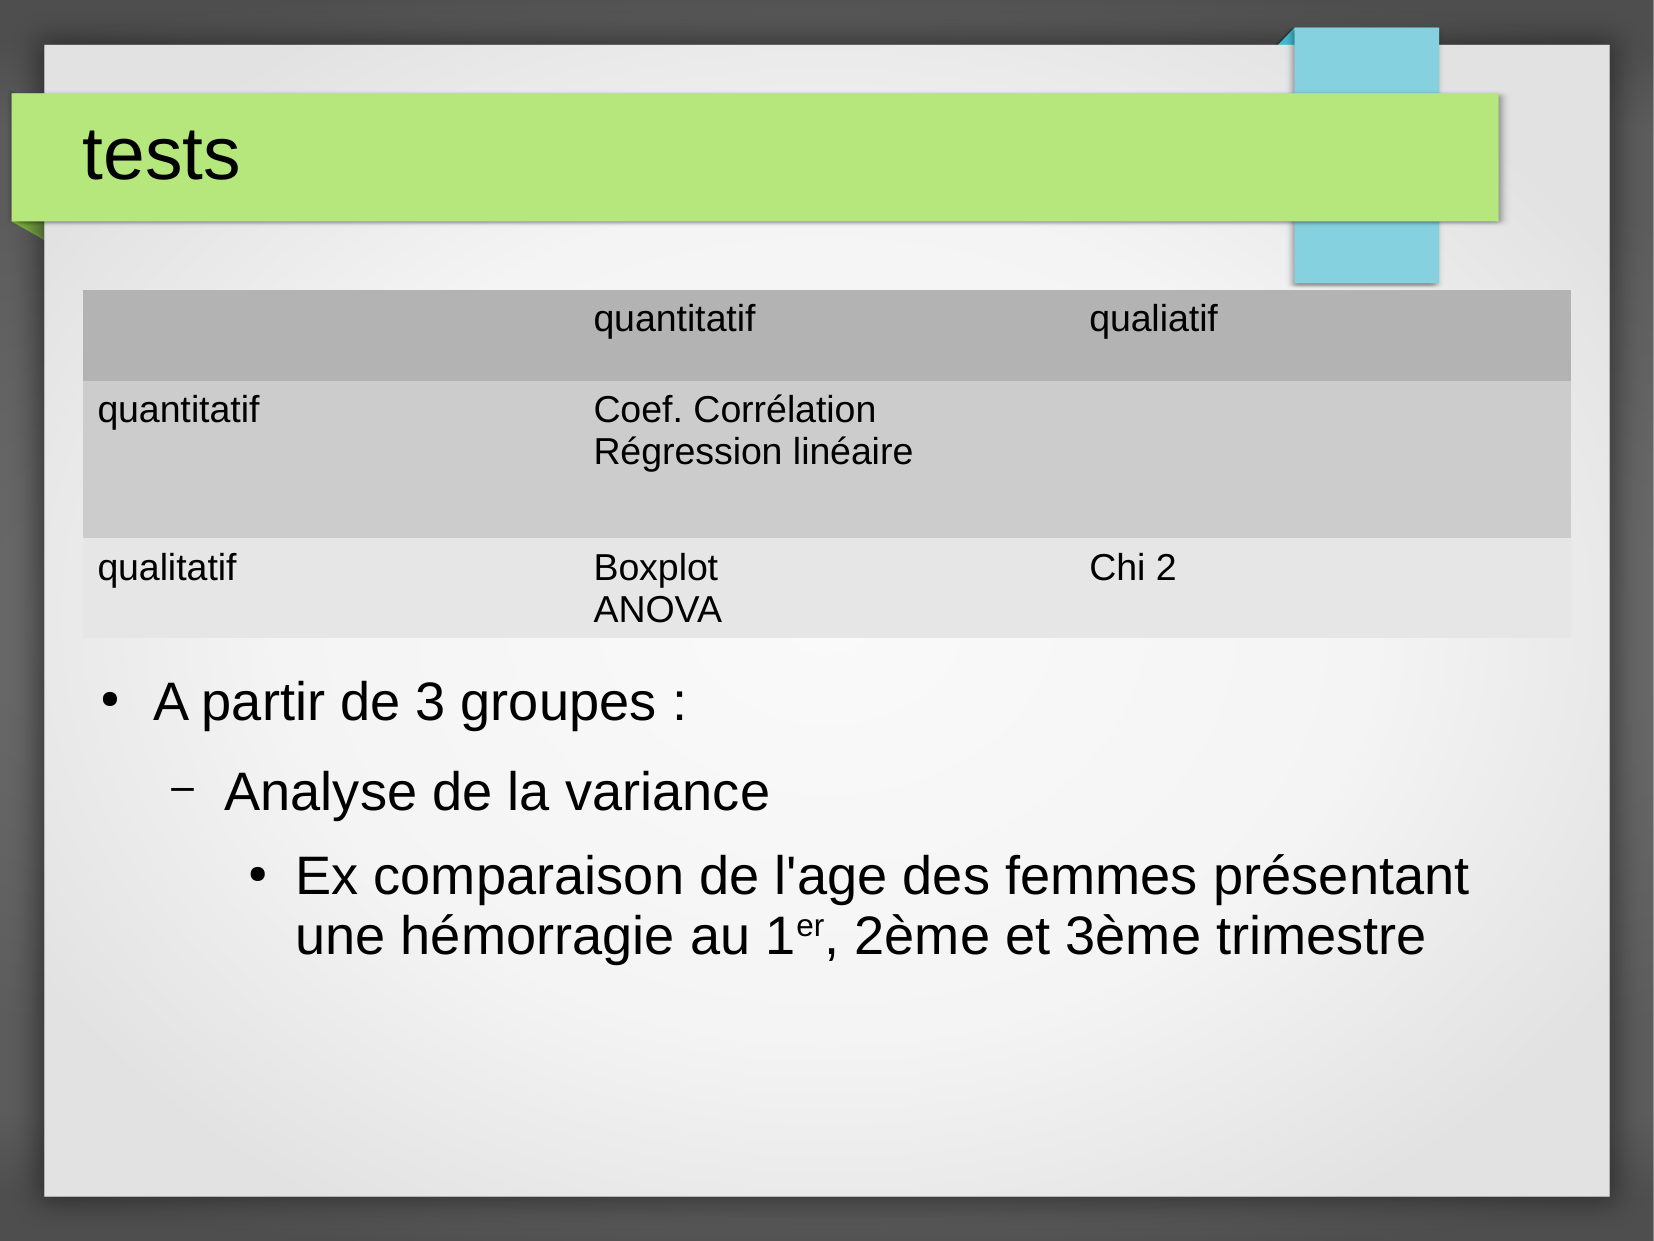

# tests
| | quantitatif | qualiatif |
| --- | --- | --- |
| quantitatif | Coef. Corrélation Régression linéaire | |
| qualitatif | Boxplot ANOVA | Chi 2 |
A partir de 3 groupes :
Analyse de la variance
Ex comparaison de l'age des femmes présentant une hémorragie au 1er, 2ème et 3ème trimestre